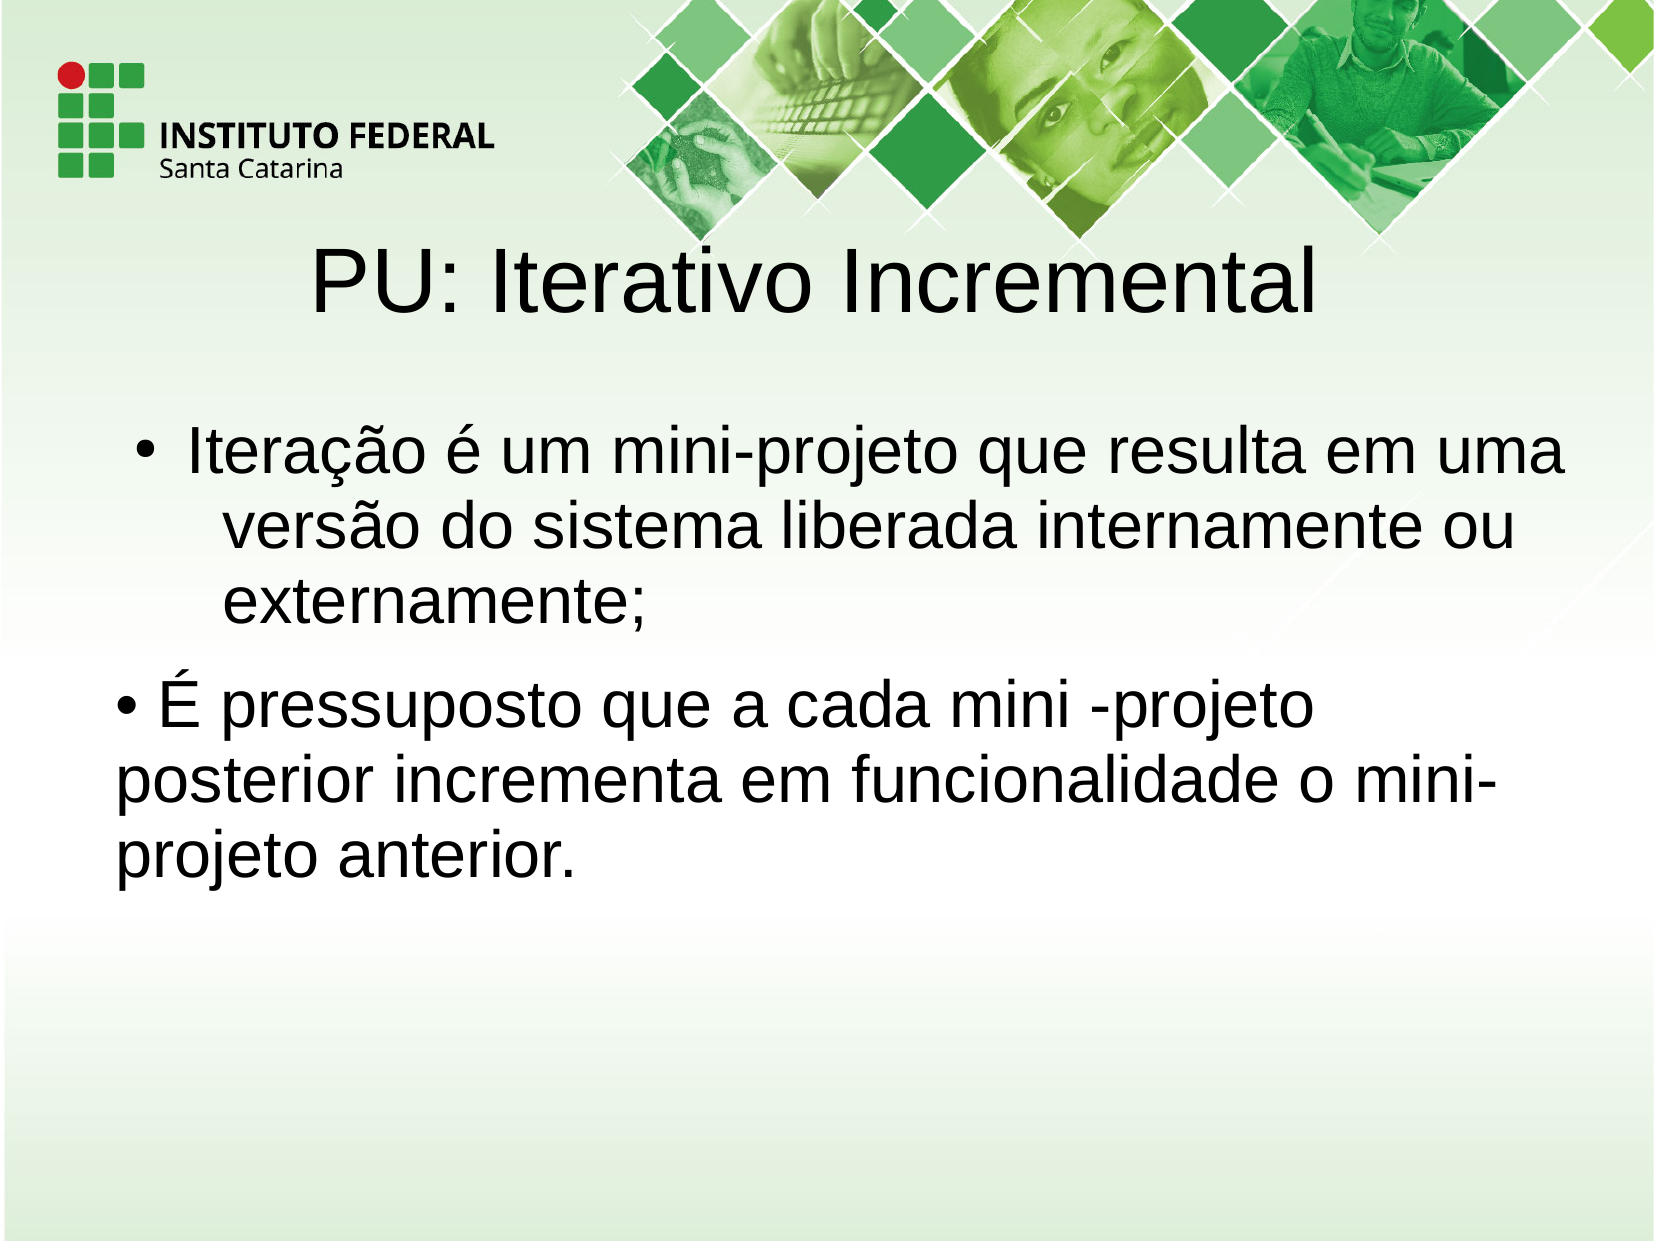

# PU: Iterativo Incremental
Iteração é um mini-projeto que resulta em uma versão do sistema liberada internamente ou externamente;
• É pressuposto que a cada mini -projeto posterior incrementa em funcionalidade o mini-projeto anterior.